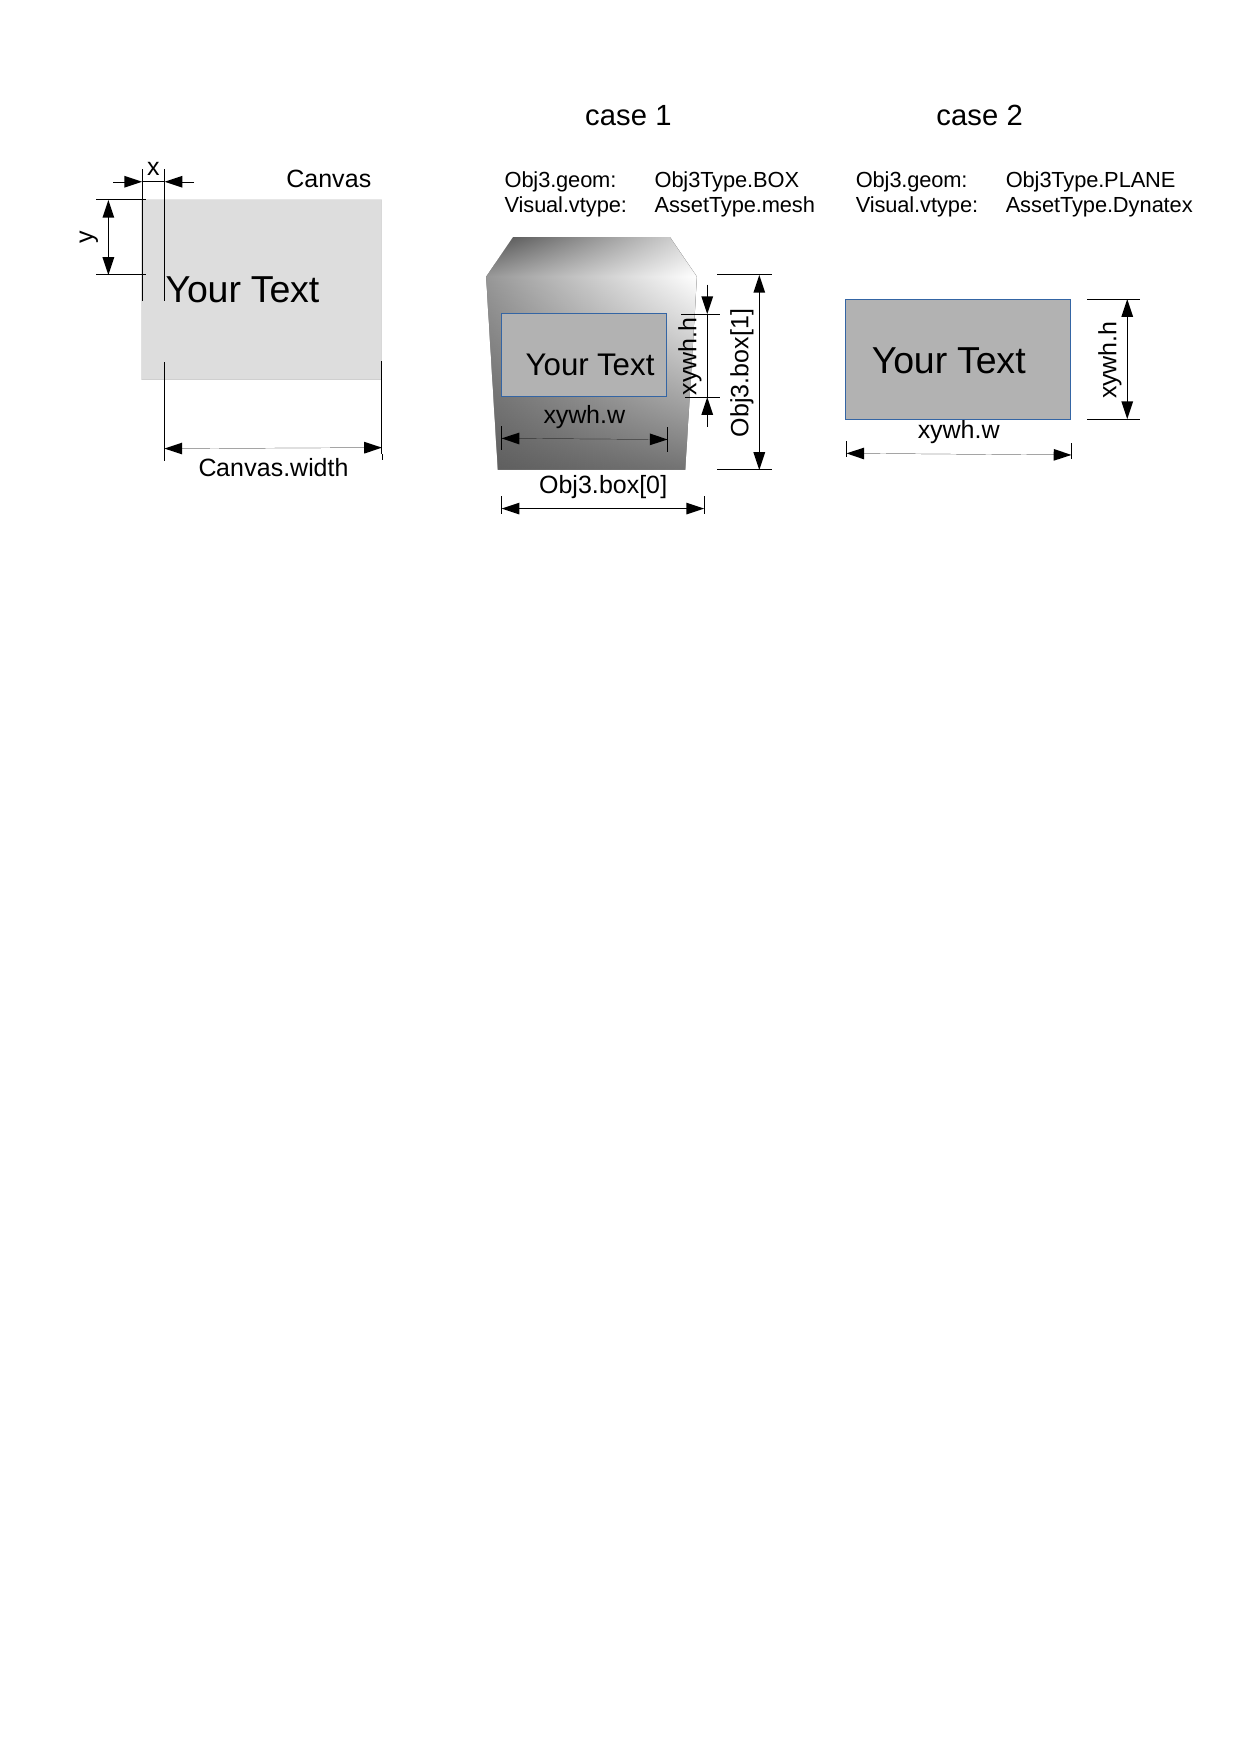

case 1
case 2
Canvas
Obj3.geom:	Obj3Type.BOX
Visual.vtype:	AssetType.mesh
Obj3.geom:	Obj3Type.PLANE
Visual.vtype:	AssetType.Dynatex
Your Text
Your Text
Your Text